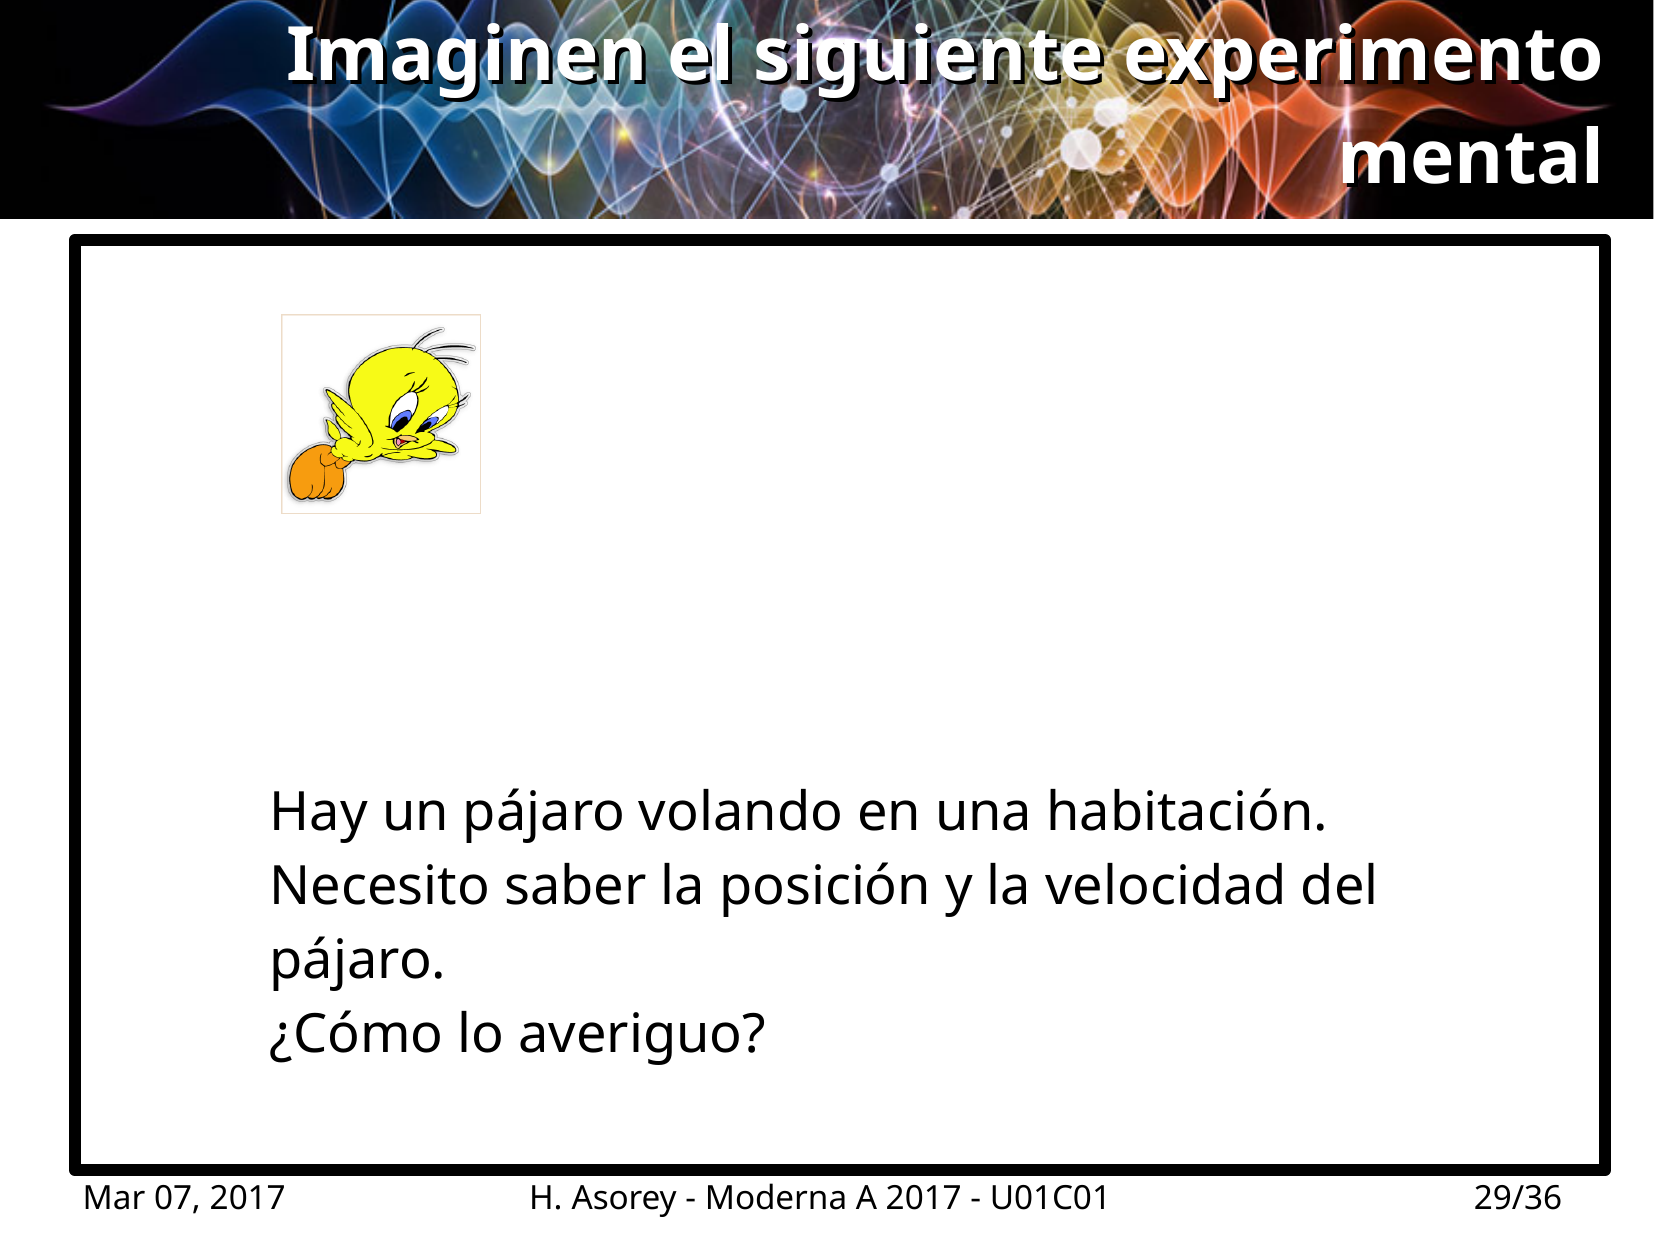

# Imaginen el siguiente experimento mental
Hay un pájaro volando en una habitación.
Necesito saber la posición y la velocidad del pájaro.
¿Cómo lo averiguo?
Mar 07, 2017
H. Asorey - Moderna A 2017 - U01C01
29